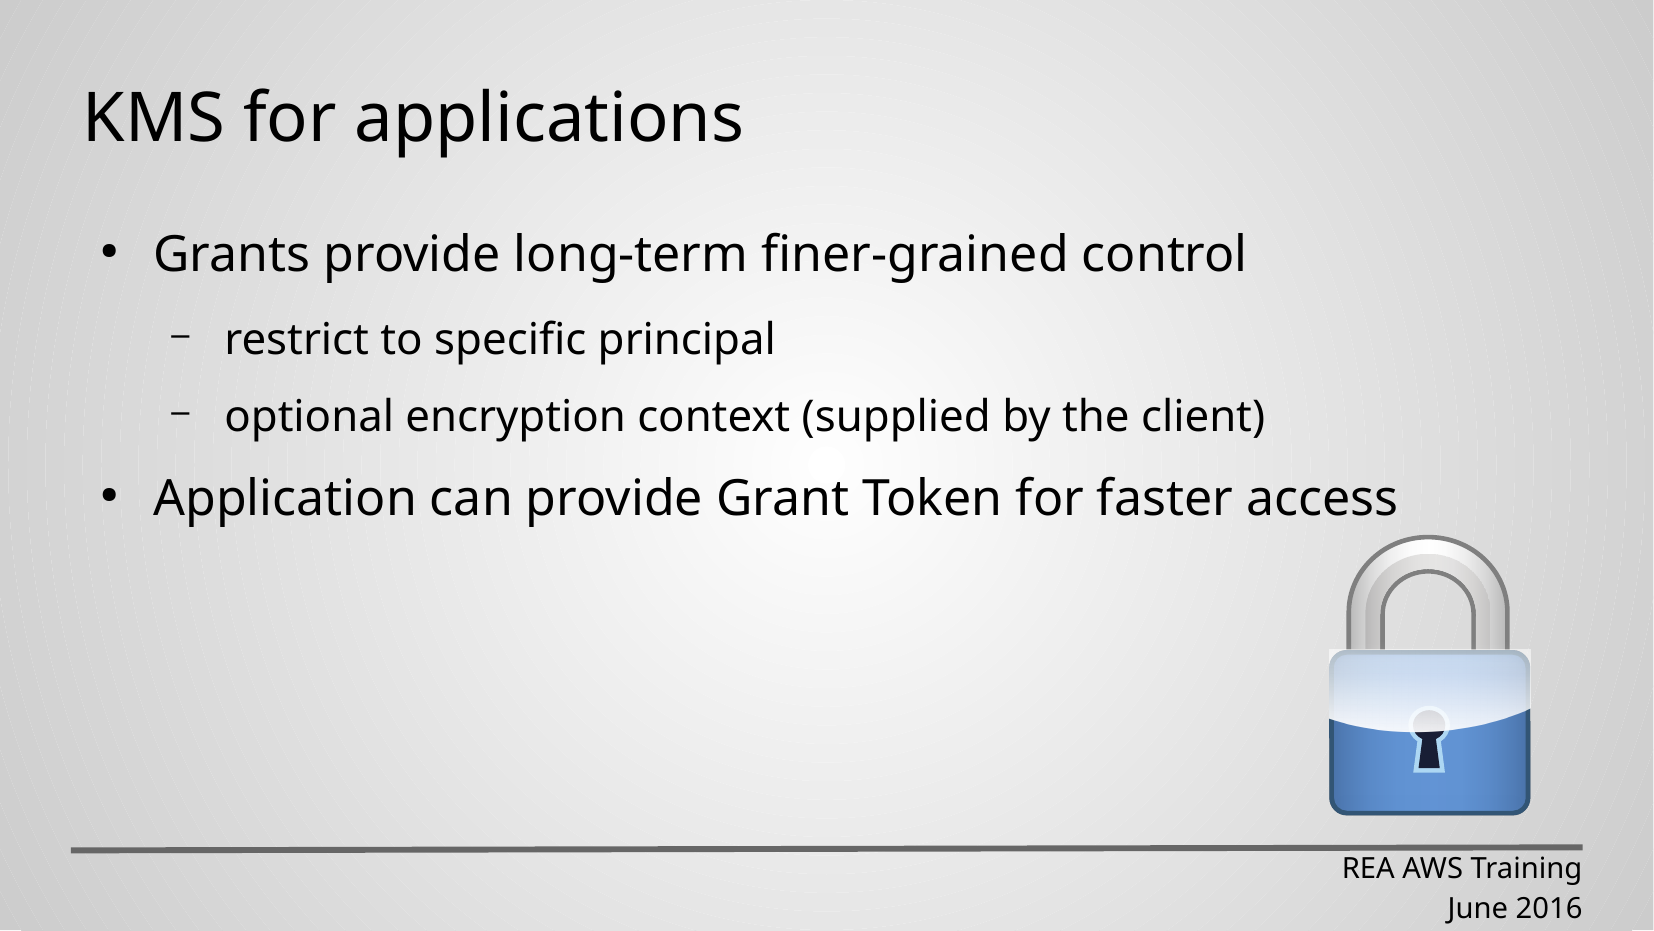

# KMS for applications
Grants provide long-term finer-grained control
restrict to specific principal
optional encryption context (supplied by the client)
Application can provide Grant Token for faster access